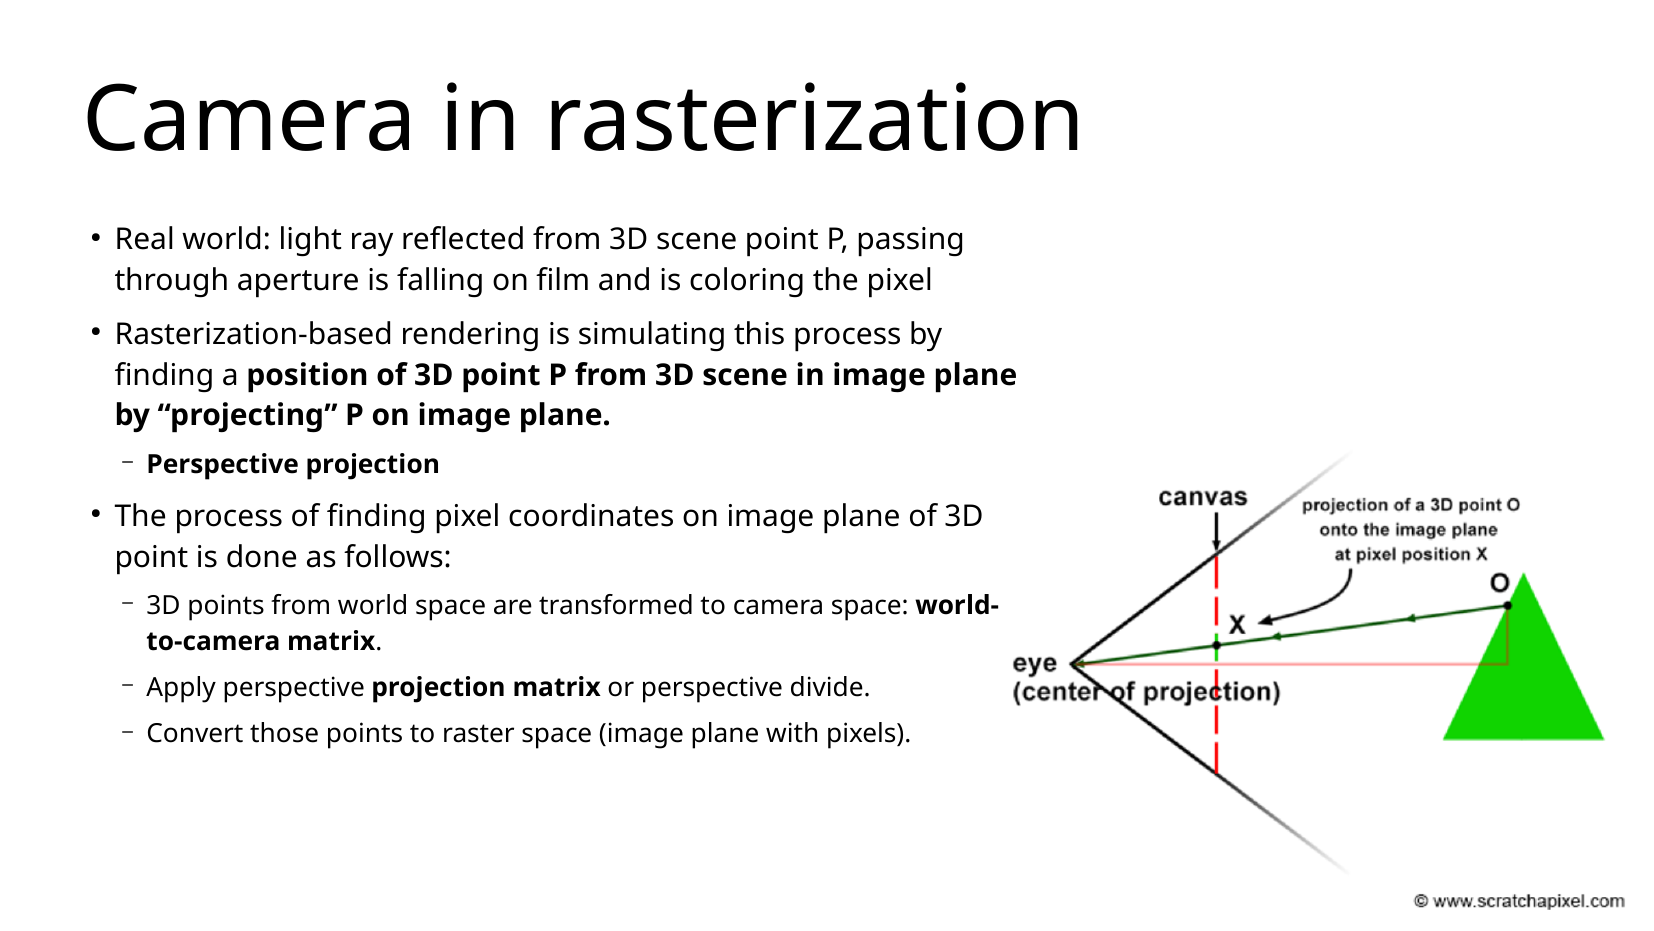

# Camera in rasterization
Real world: light ray reflected from 3D scene point P, passing through aperture is falling on film and is coloring the pixel
Rasterization-based rendering is simulating this process by finding a position of 3D point P from 3D scene in image plane by “projecting” P on image plane.
Perspective projection
The process of finding pixel coordinates on image plane of 3D point is done as follows:
3D points from world space are transformed to camera space: world-to-camera matrix.
Apply perspective projection matrix or perspective divide.
Convert those points to raster space (image plane with pixels).